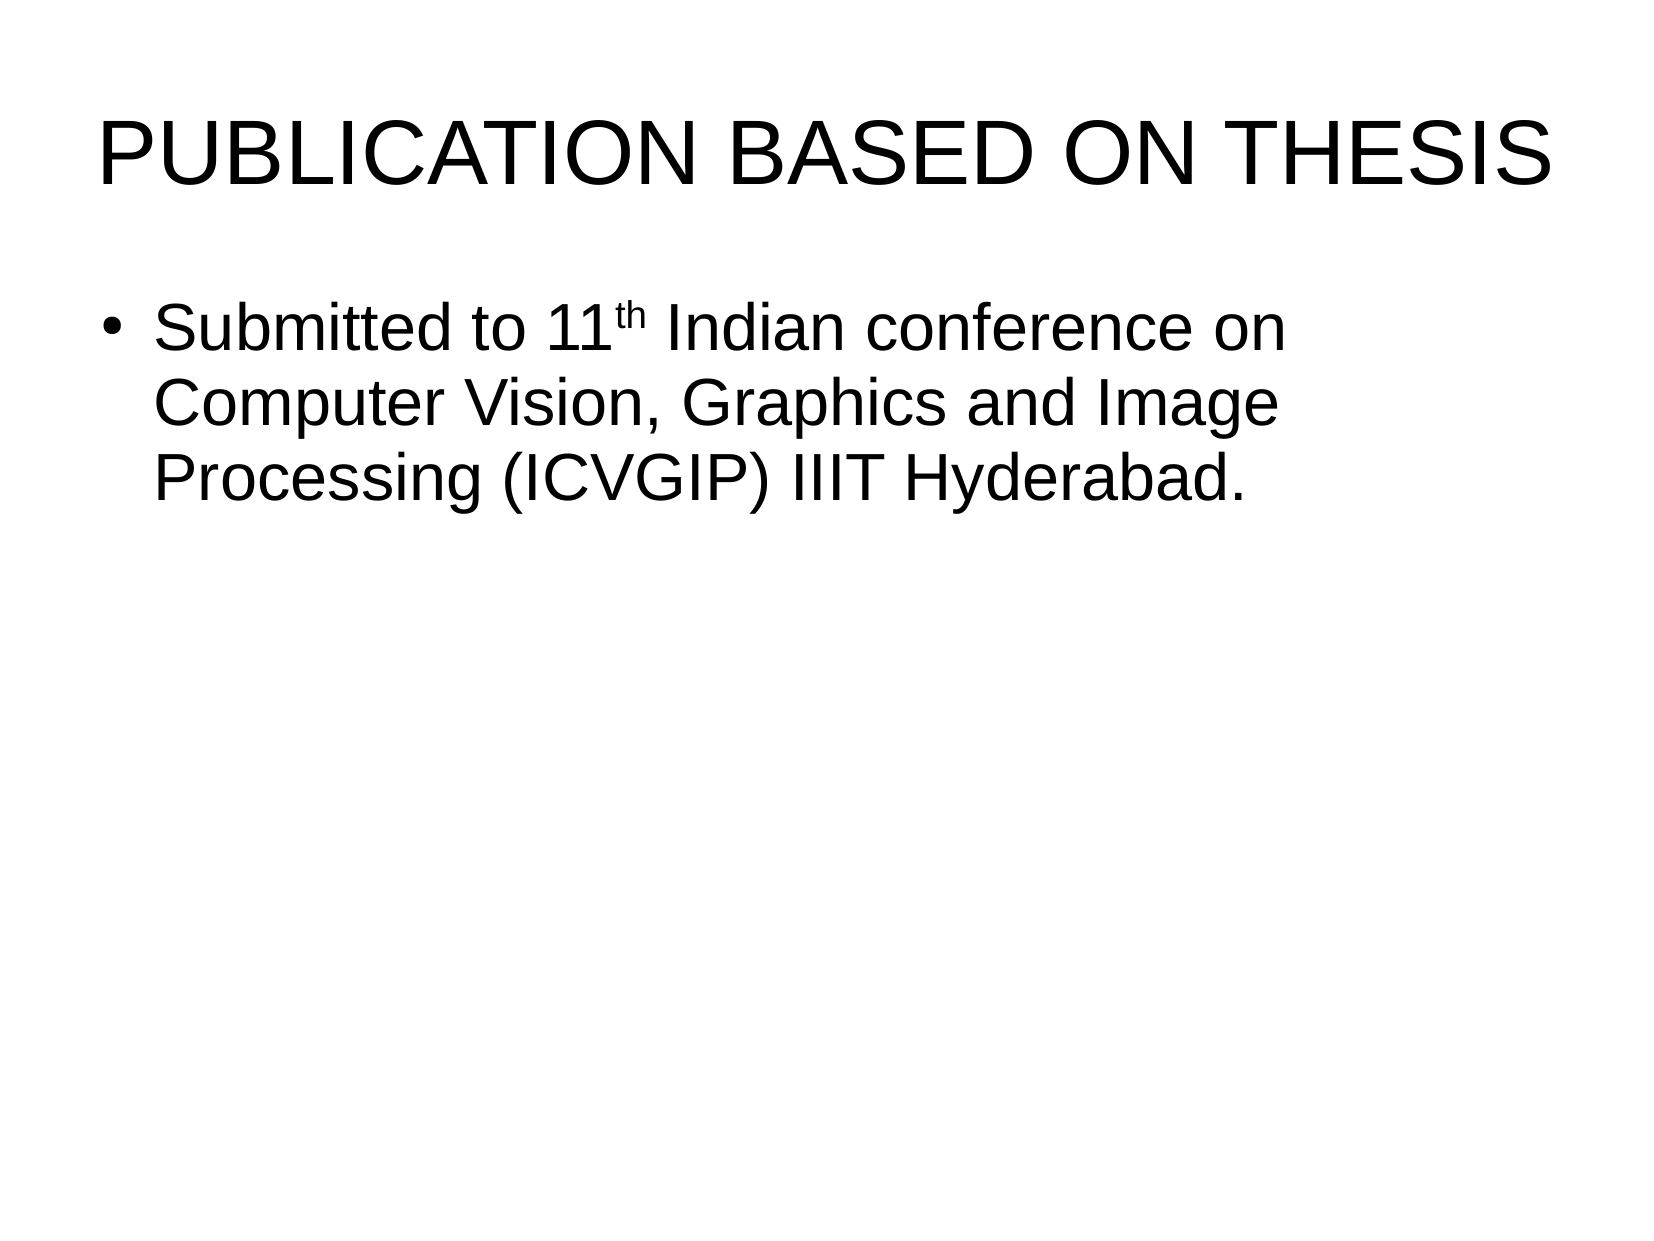

# PUBLICATION BASED ON THESIS
Submitted to 11th Indian conference on Computer Vision, Graphics and Image Processing (ICVGIP) IIIT Hyderabad.